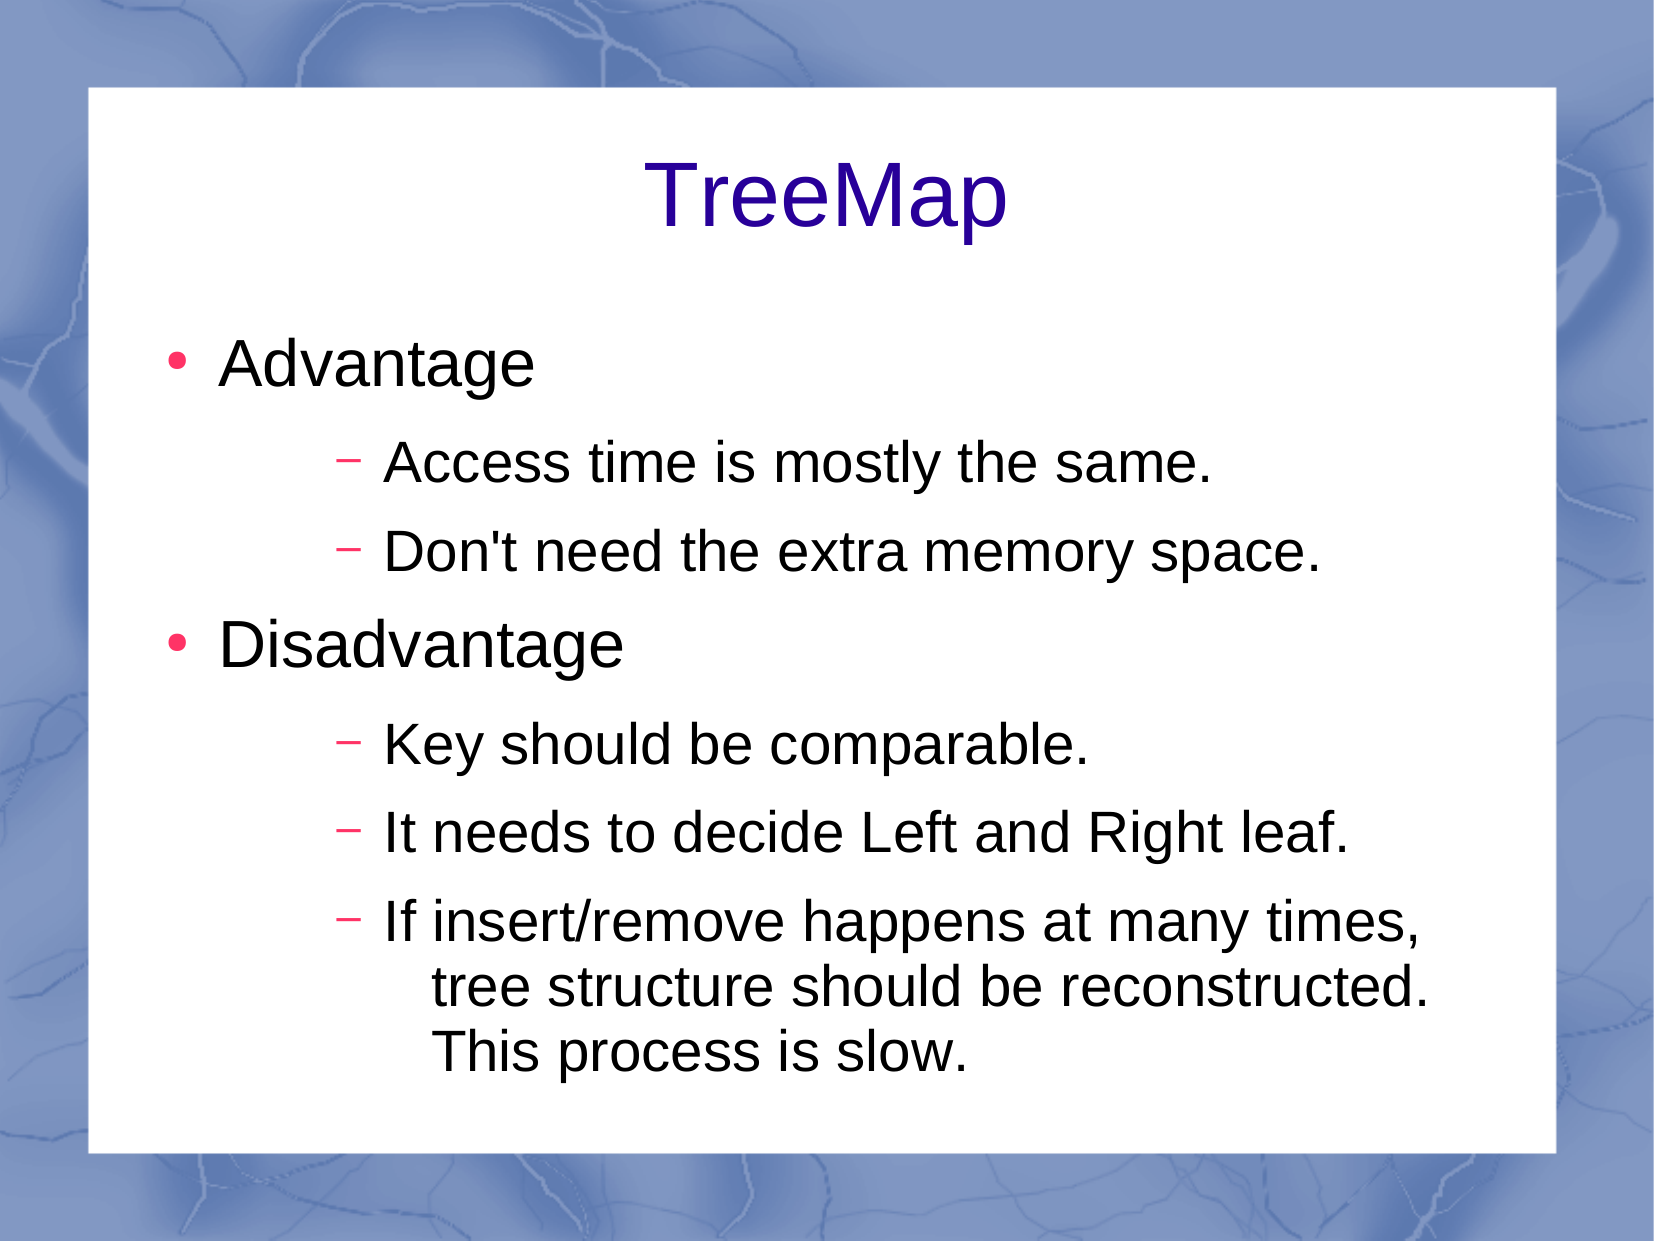

# TreeMap
Advantage
Access time is mostly the same.
Don't need the extra memory space.
Disadvantage
Key should be comparable.
It needs to decide Left and Right leaf.
If insert/remove happens at many times,
tree structure should be reconstructed.
This process is slow.